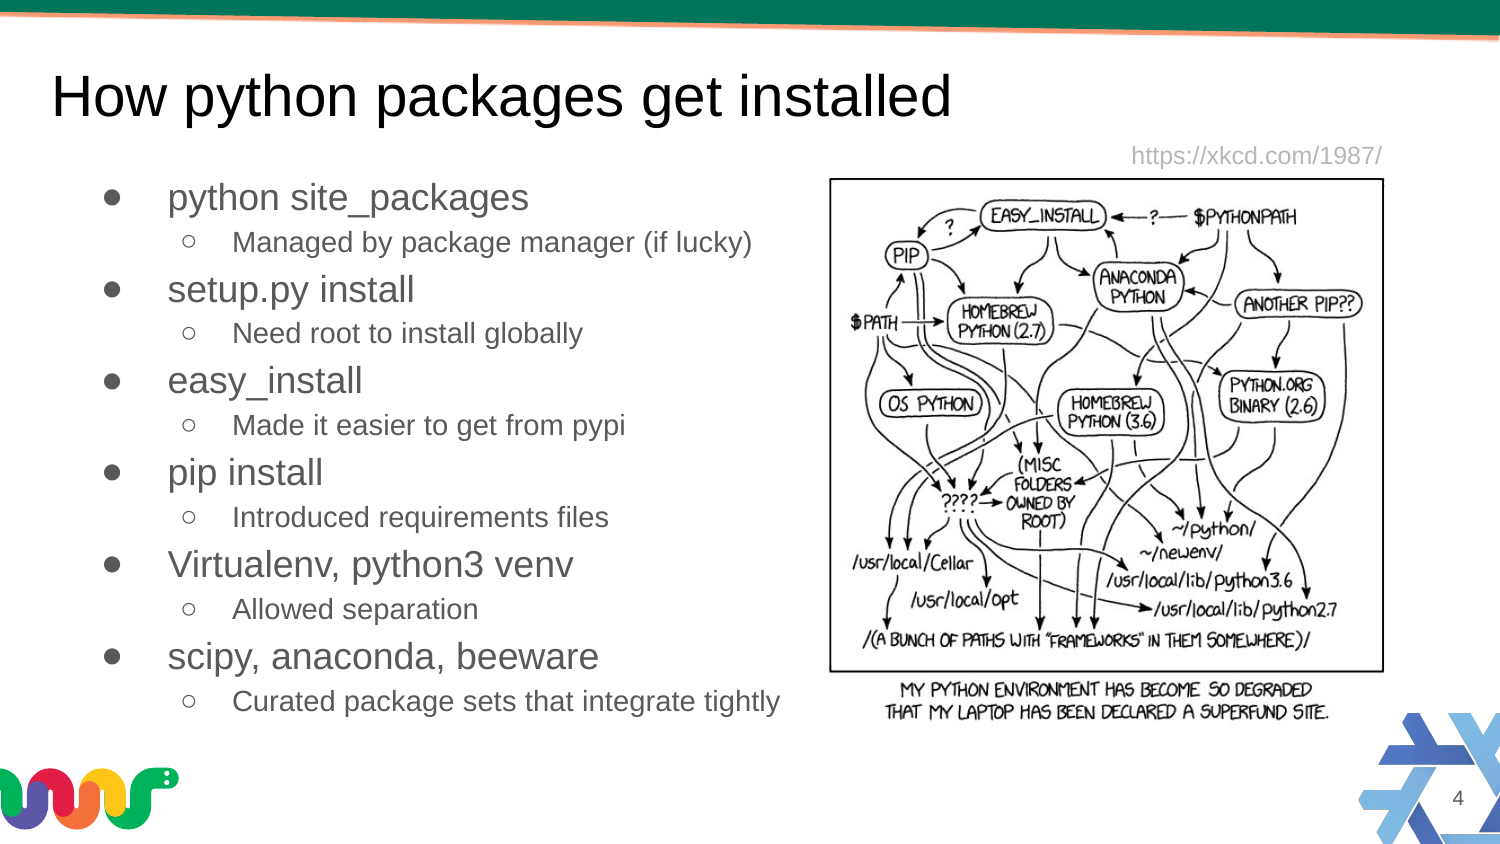

How python packages get installed
https://xkcd.com/1987/
# python site_packages
Managed by package manager (if lucky)
 setup.py install
Need root to install globally
 easy_install
Made it easier to get from pypi
 pip install
Introduced requirements files
 Virtualenv, python3 venv
Allowed separation
 scipy, anaconda, beeware
Curated package sets that integrate tightly
4